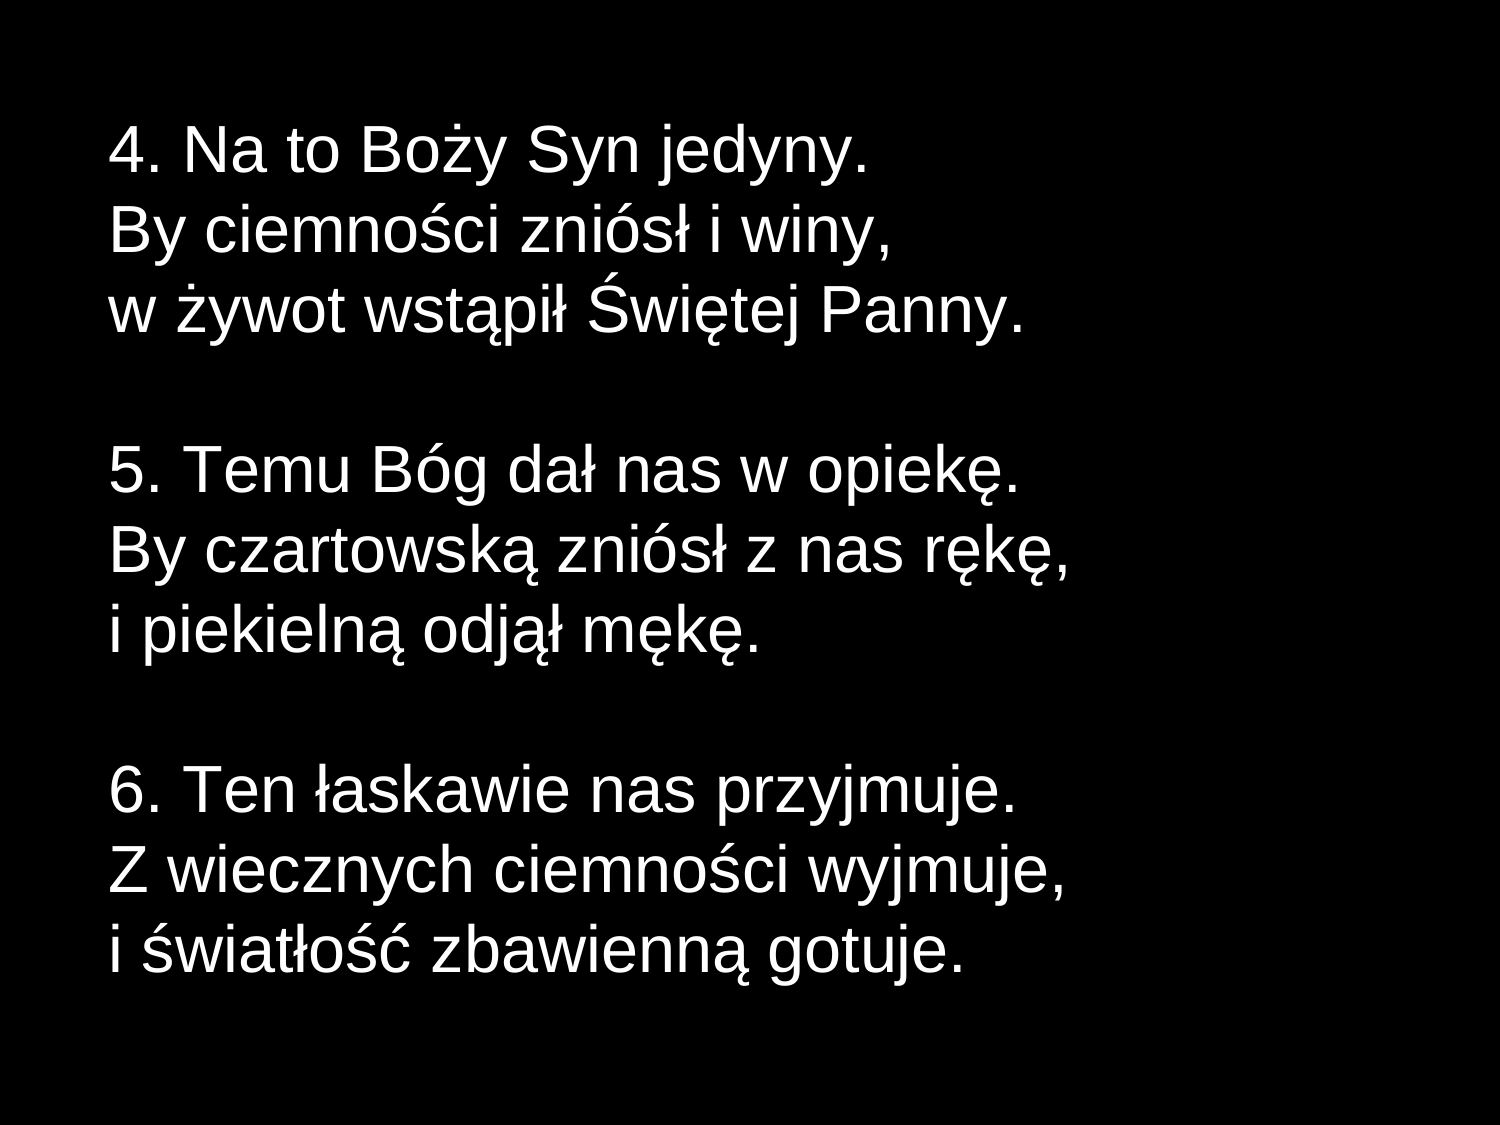

4. Na to Boży Syn jedyny.
By ciemności zniósł i winy,
w żywot wstąpił Świętej Panny.
5. Temu Bóg dał nas w opiekę.
By czartowską zniósł z nas rękę,
i piekielną odjął mękę.
6. Ten łaskawie nas przyjmuje.
Z wiecznych ciemności wyjmuje,
i światłość zbawienną gotuje.